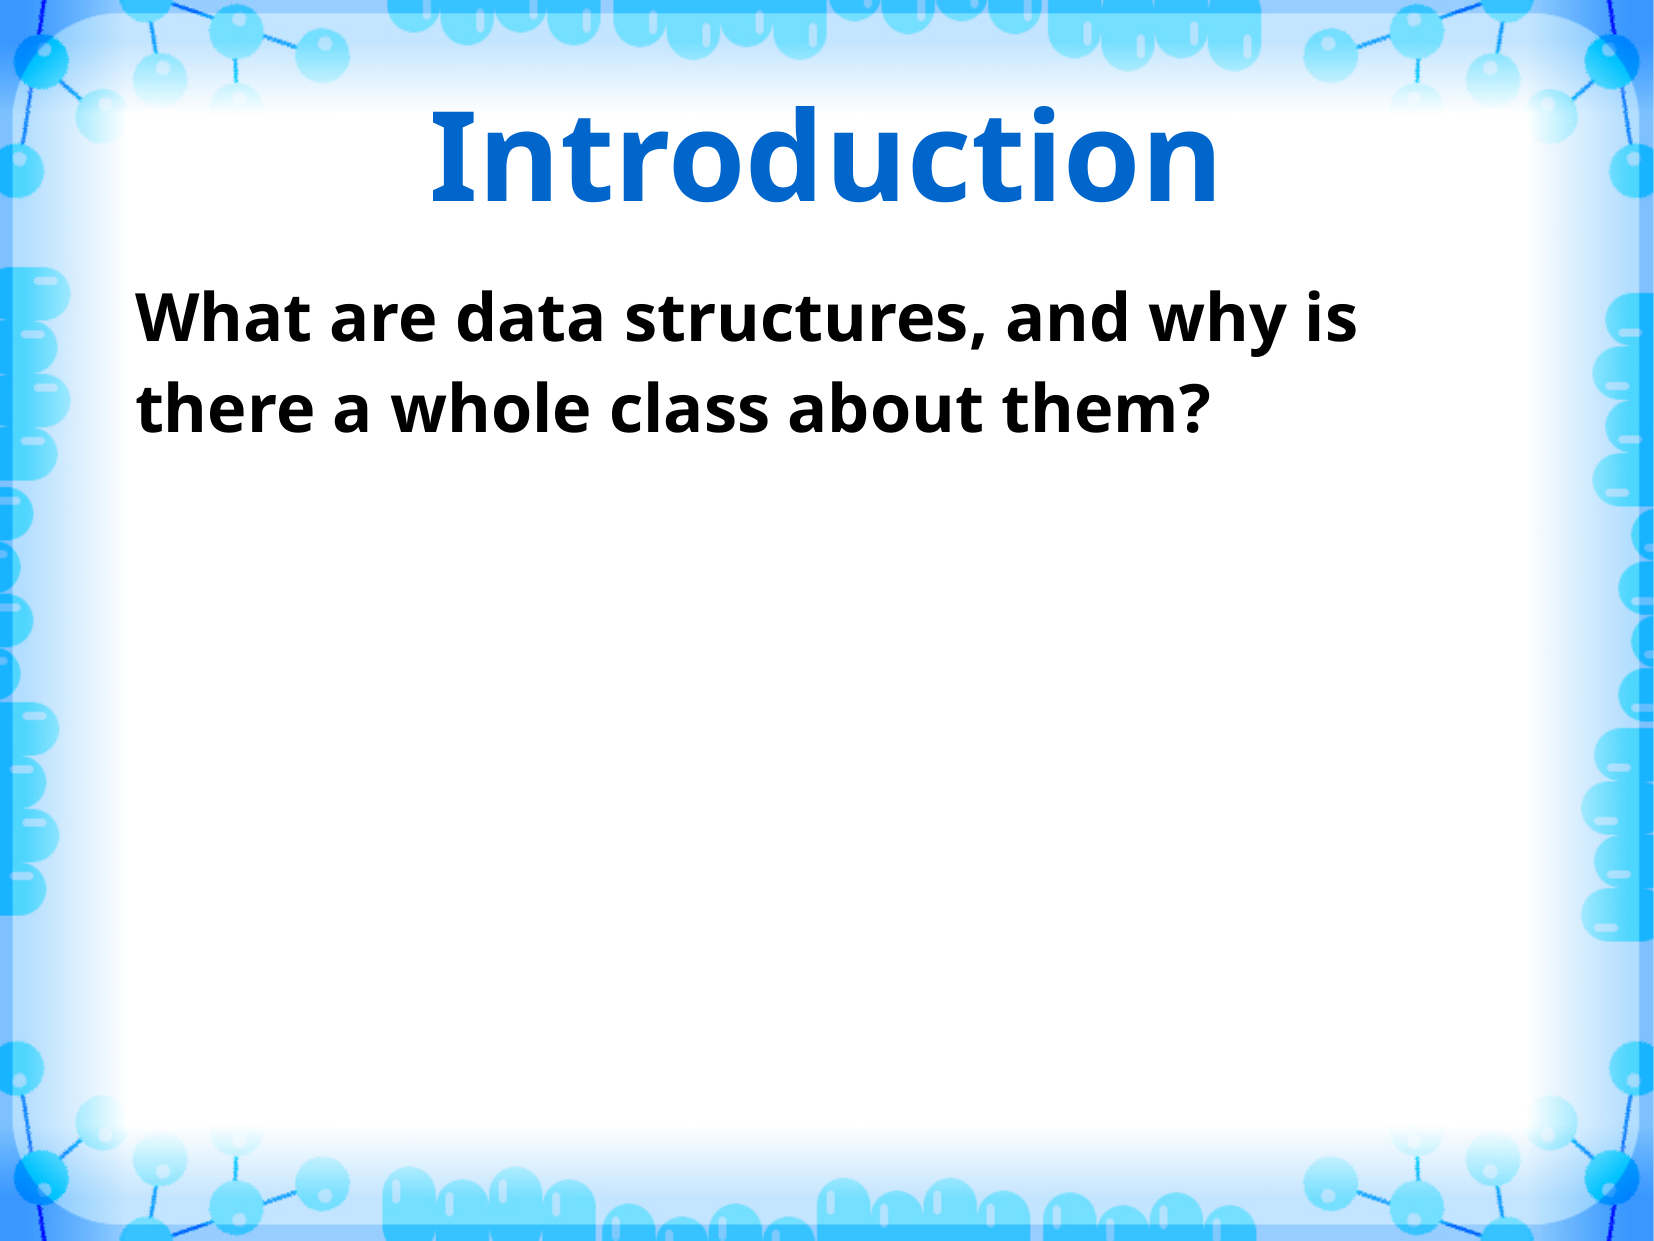

# Introduction
What are data structures, and why is there a whole class about them?